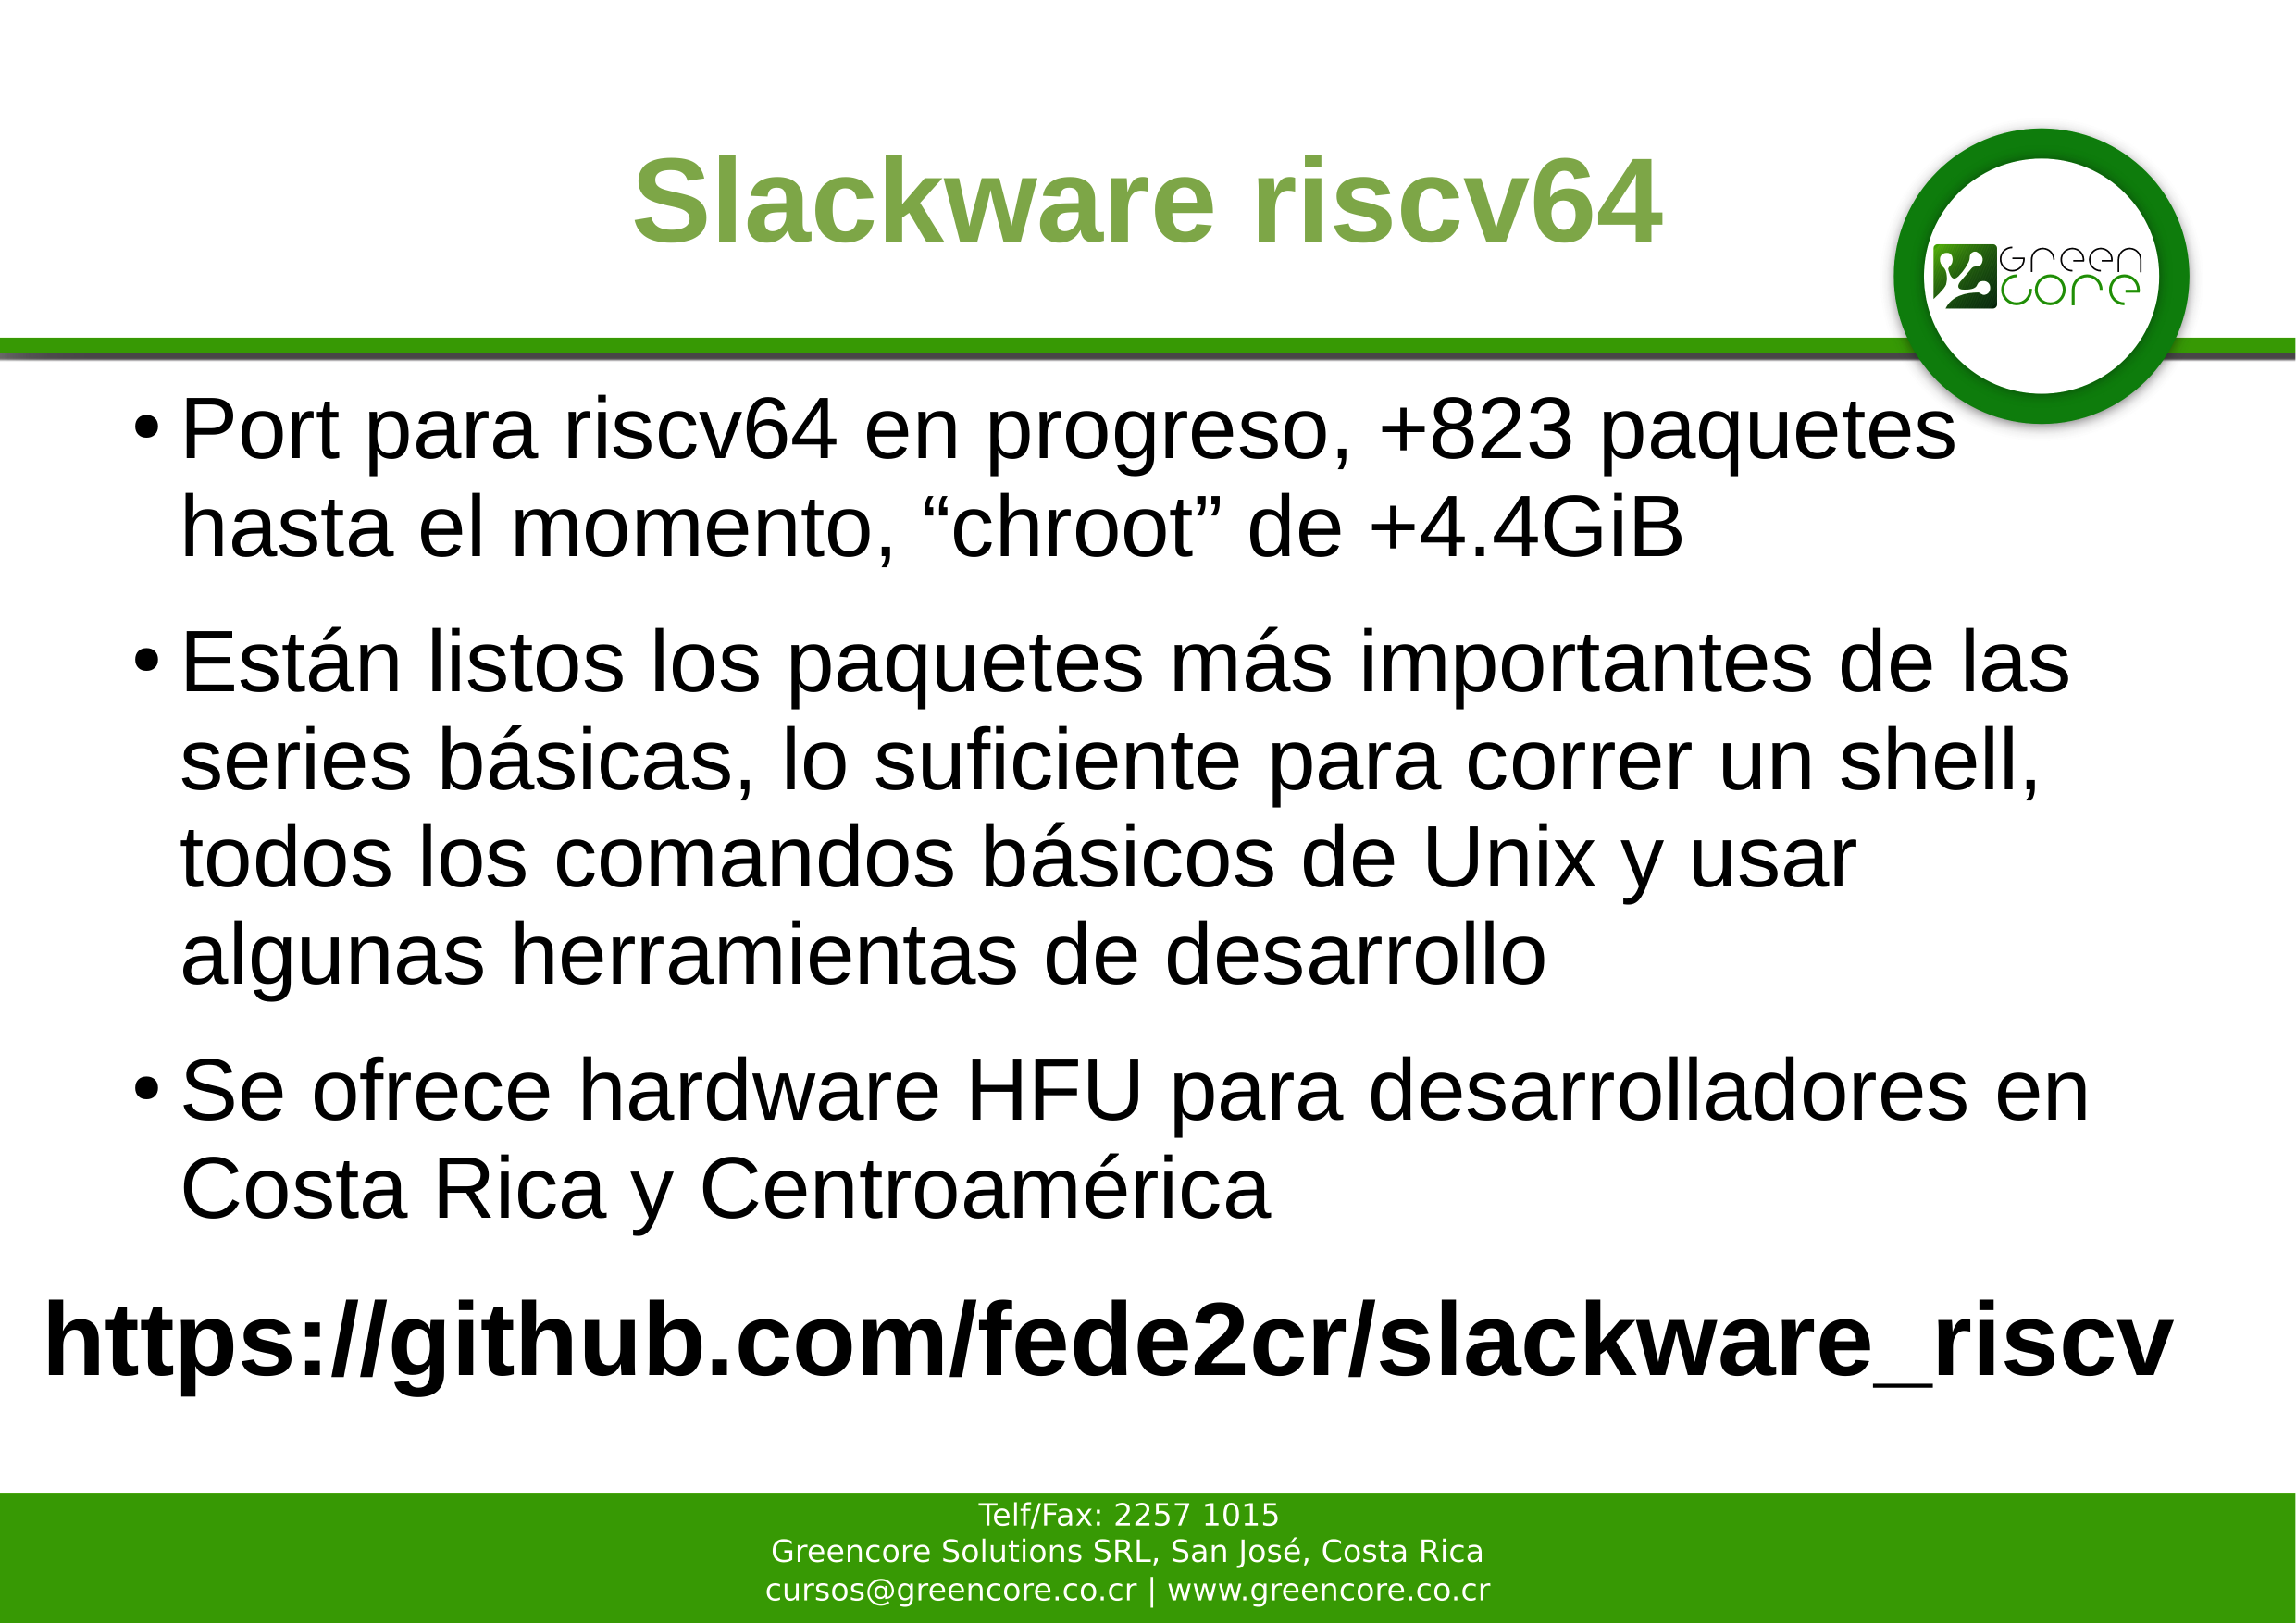

# Slackware riscv64
Port para riscv64 en progreso, +823 paquetes hasta el momento, “chroot” de +4.4GiB
Están listos los paquetes más importantes de las series básicas, lo suficiente para correr un shell, todos los comandos básicos de Unix y usar algunas herramientas de desarrollo
Se ofrece hardware HFU para desarrolladores en Costa Rica y Centroamérica
https://github.com/fede2cr/slackware_riscv